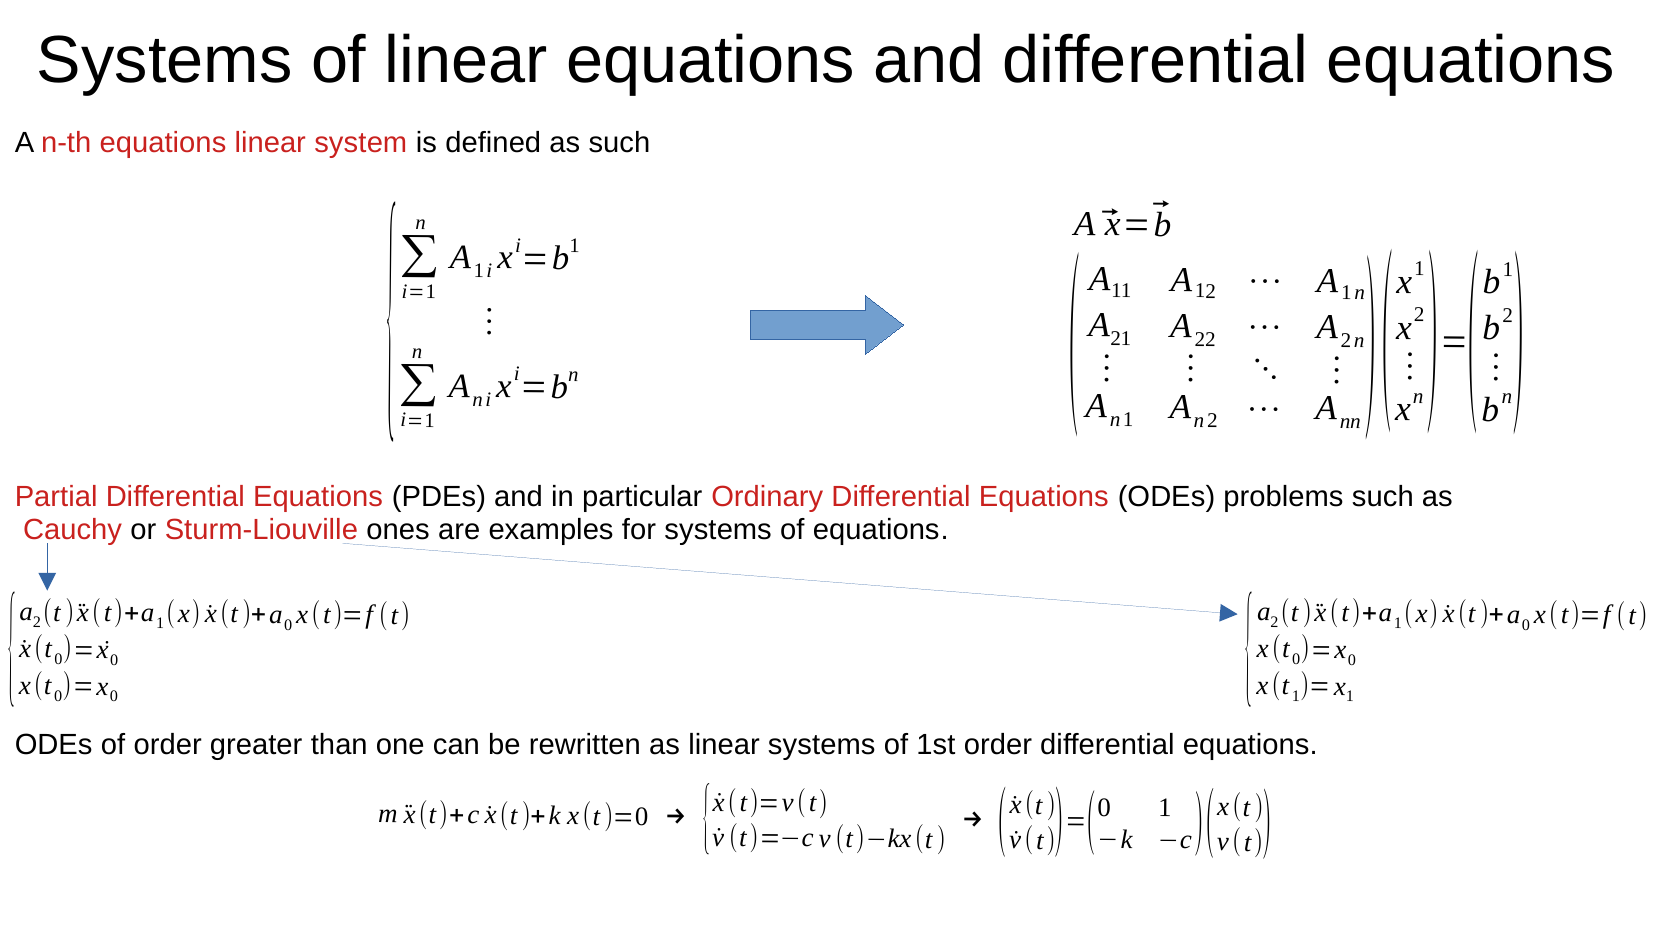

# Systems of linear equations and differential equations
A n-th equations linear system is defined as such
Partial Differential Equations (PDEs) and in particular Ordinary Differential Equations (ODEs) problems such as
 Cauchy or Sturm-Liouville ones are examples for systems of equations.
ODEs of order greater than one can be rewritten as linear systems of 1st order differential equations.